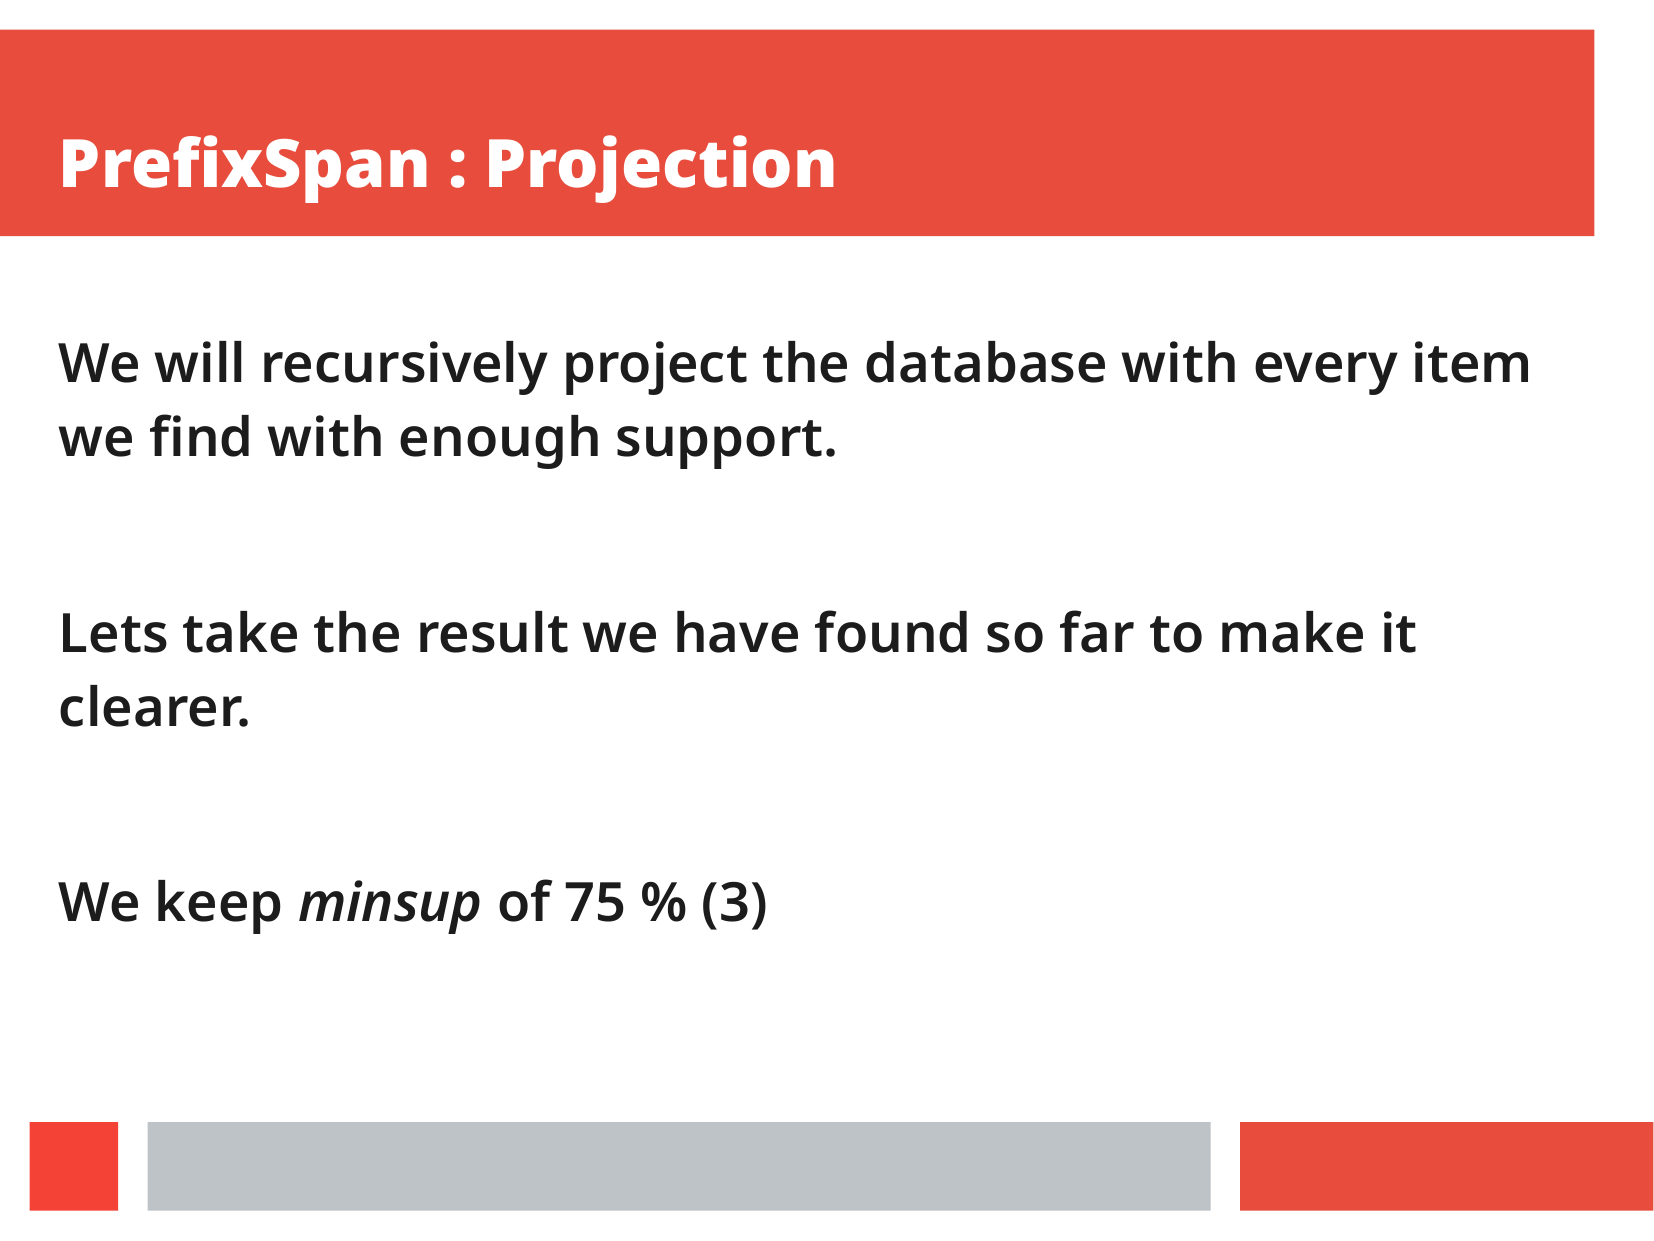

# PrefixSpan : Projection
We will recursively project the database with every item we find with enough support.
Lets take the result we have found so far to make it clearer.
We keep minsup of 75 % (3)